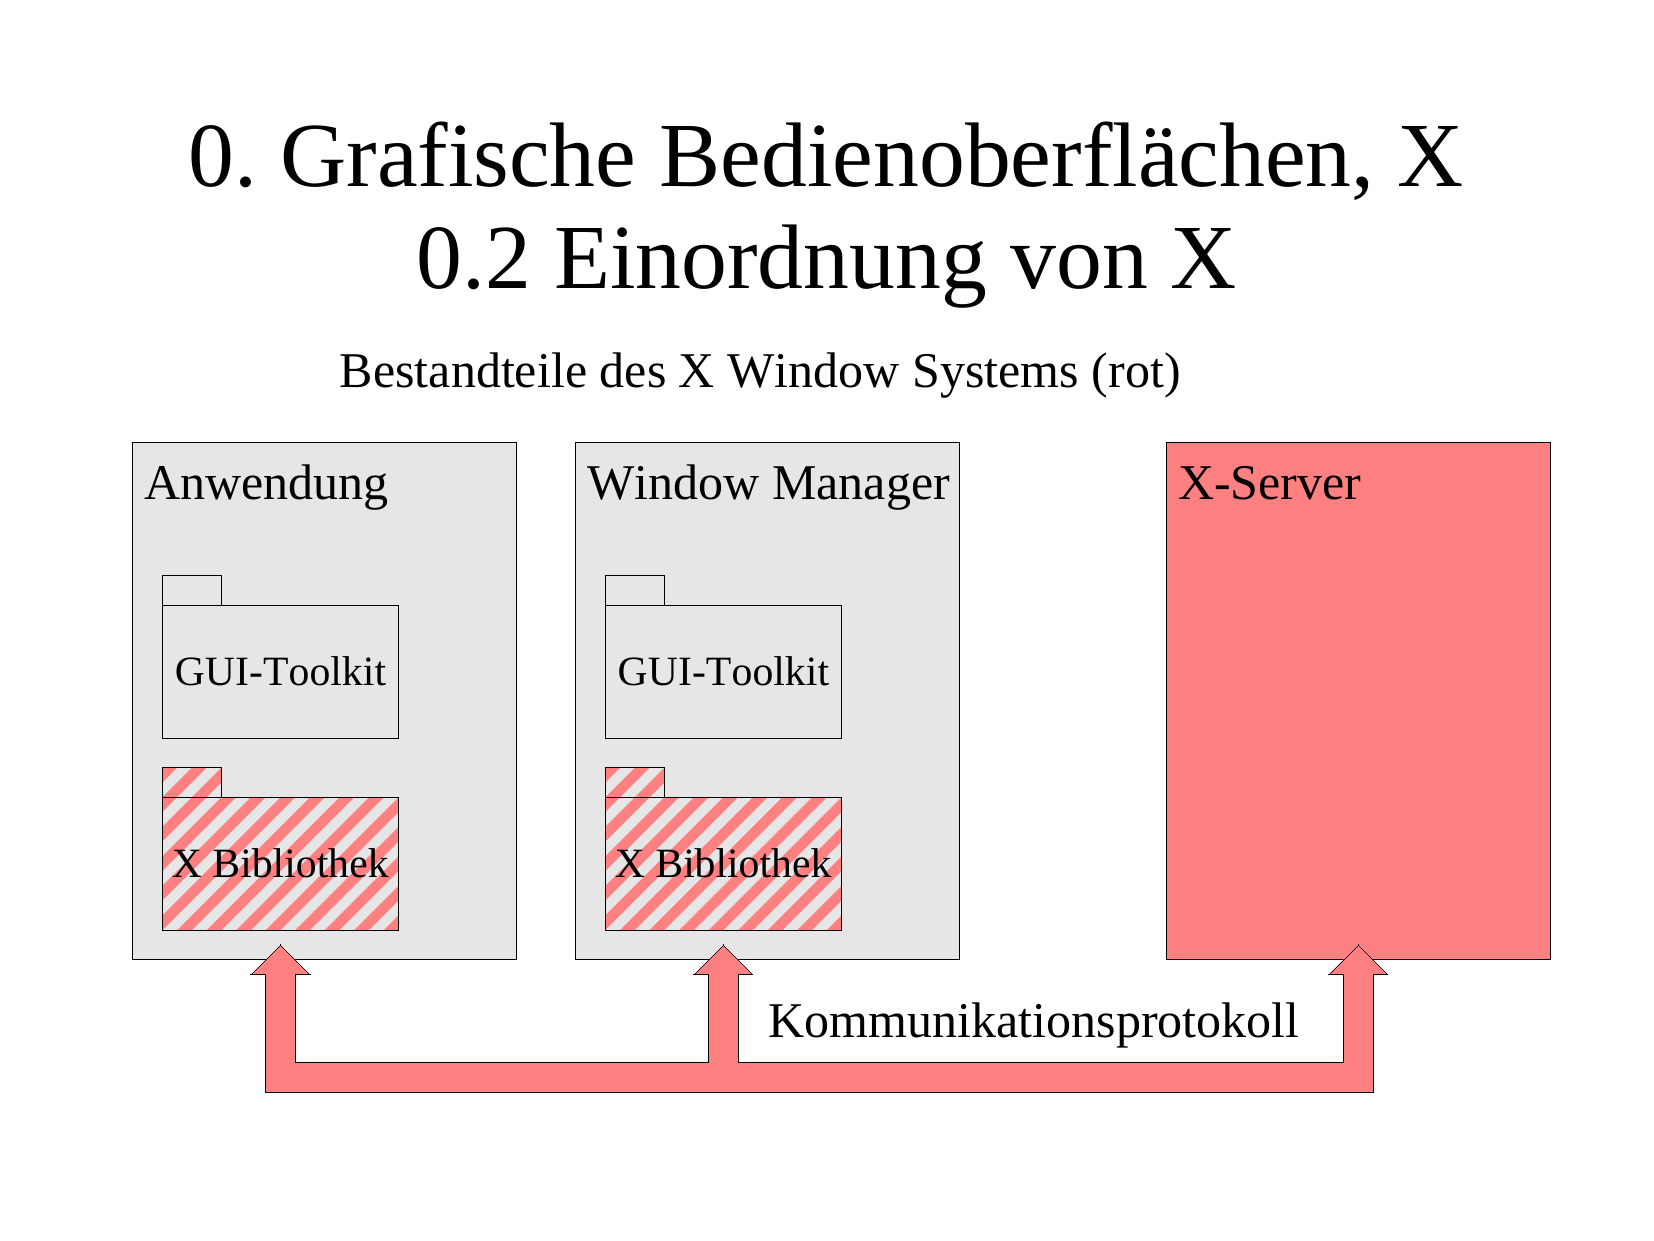

# 0. Grafische Bedienoberflächen, X 0.2 Einordnung von X
Bestandteile des X Window Systems (rot)
Anwendung
Window Manager
X-Server
GUI-Toolkit
GUI-Toolkit
X Bibliothek
X Bibliothek
Kommunikationsprotokoll